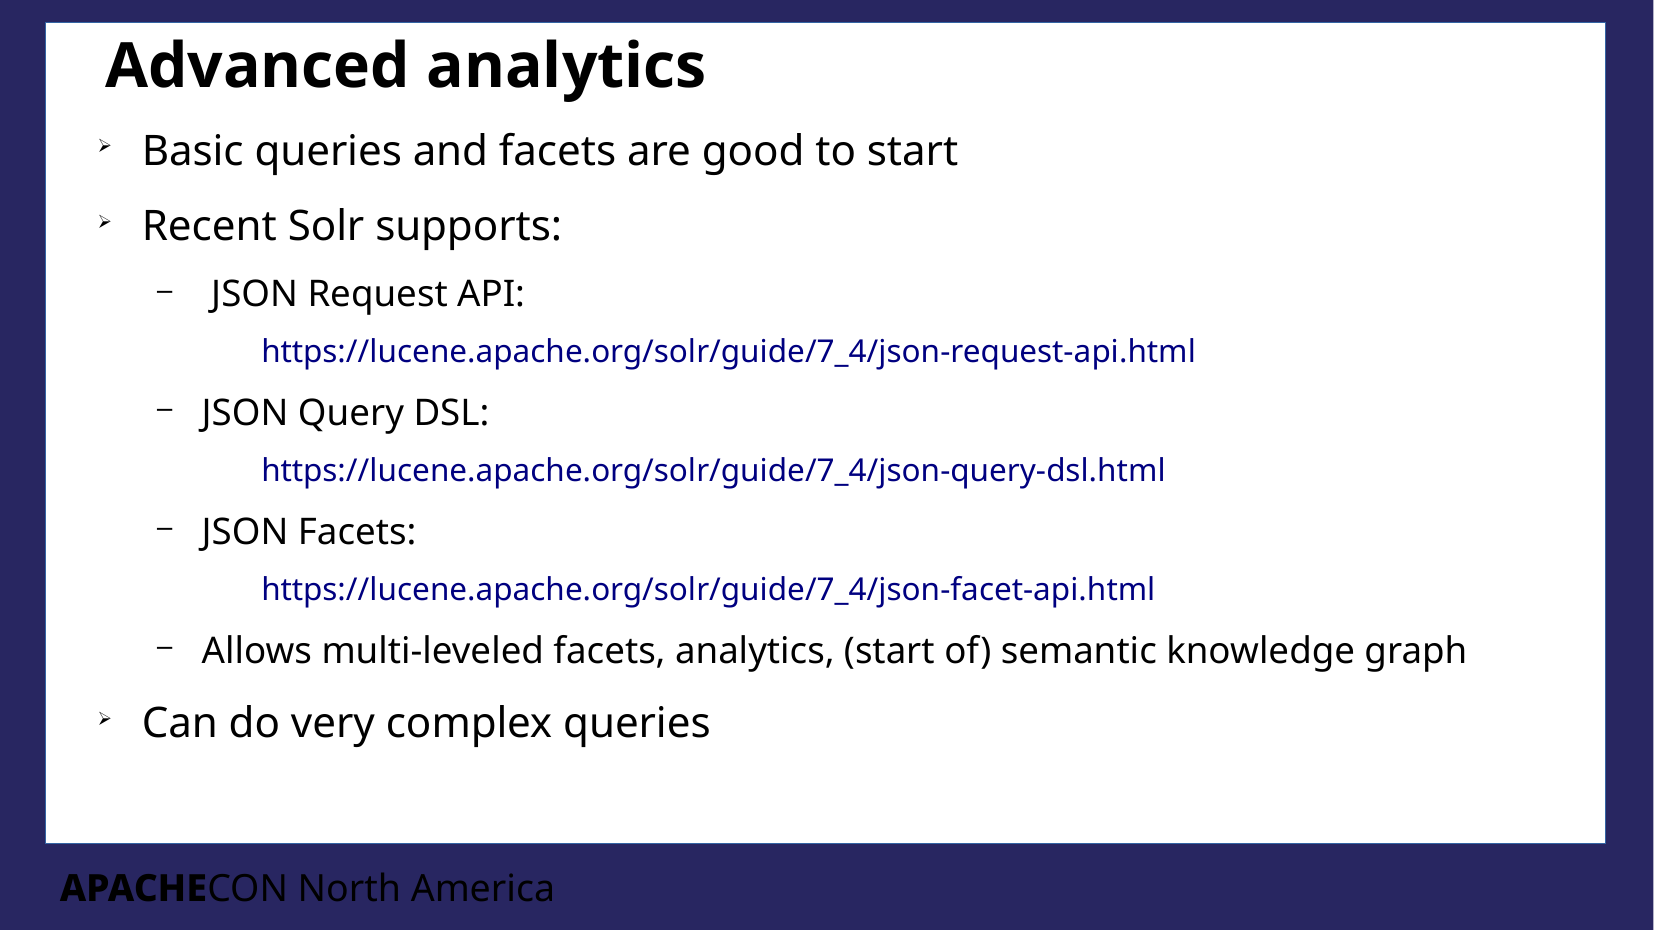

# Advanced analytics
Basic queries and facets are good to start
Recent Solr supports:
 JSON Request API:
https://lucene.apache.org/solr/guide/7_4/json-request-api.html
JSON Query DSL:
https://lucene.apache.org/solr/guide/7_4/json-query-dsl.html
JSON Facets:
https://lucene.apache.org/solr/guide/7_4/json-facet-api.html
Allows multi-leveled facets, analytics, (start of) semantic knowledge graph
Can do very complex queries